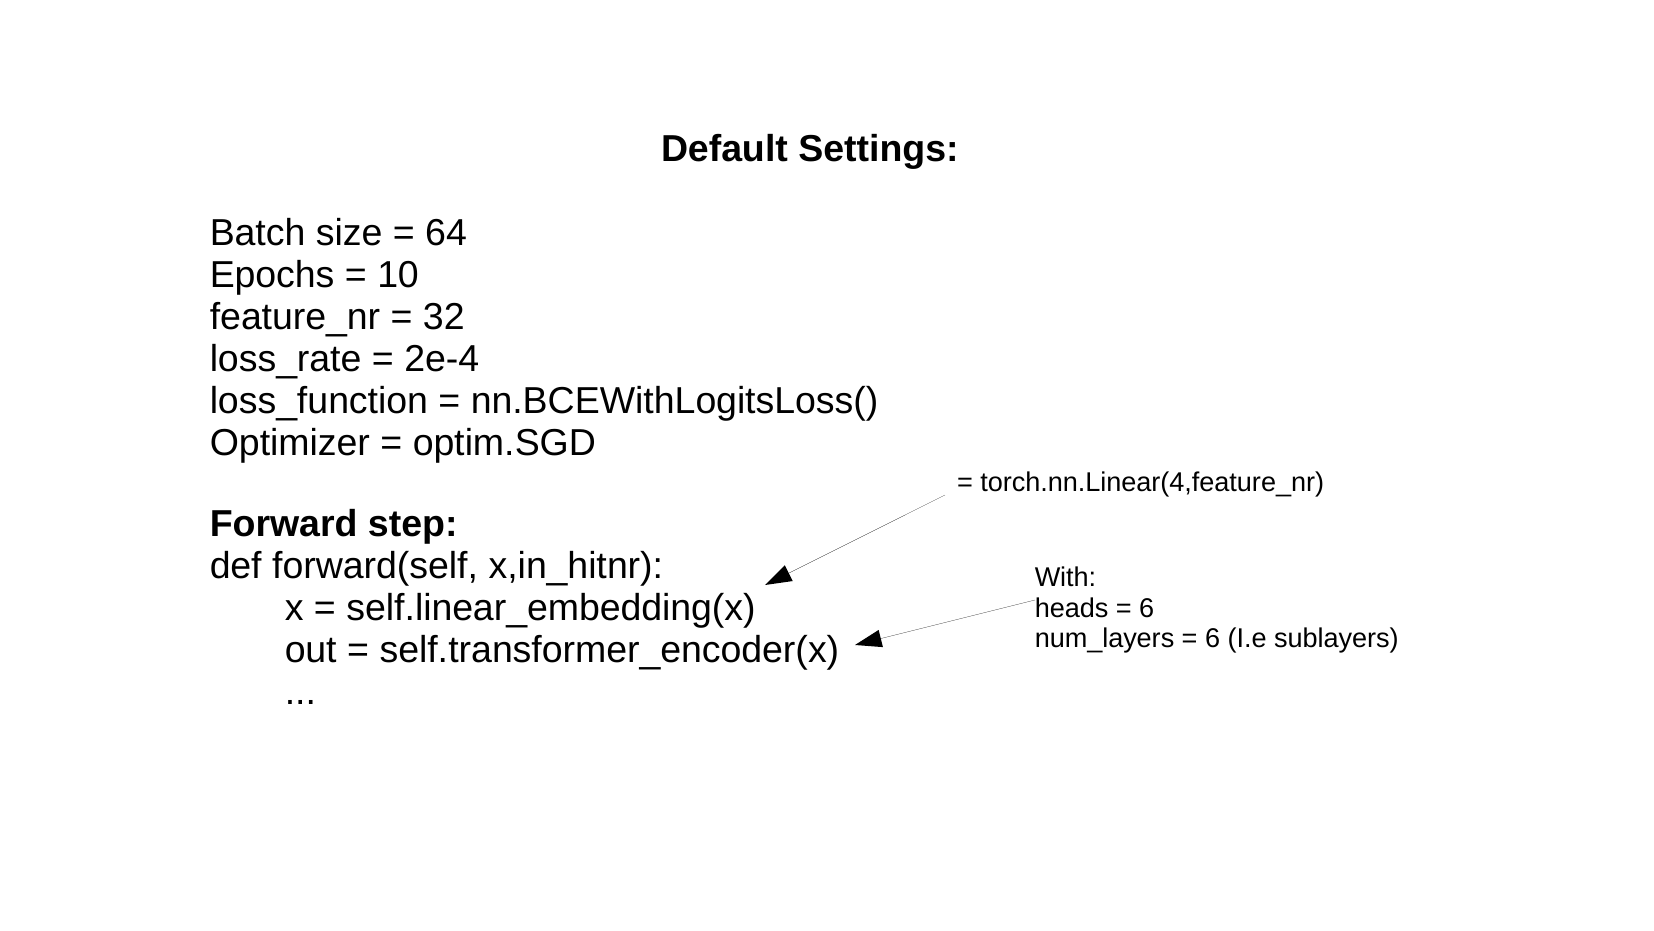

Default Settings:
Batch size = 64
Epochs = 10
feature_nr = 32
loss_rate = 2e-4
loss_function = nn.BCEWithLogitsLoss()
Optimizer = optim.SGD
= torch.nn.Linear(4,feature_nr)
Forward step:
def forward(self, x,in_hitnr):
	x = self.linear_embedding(x)
	out = self.transformer_encoder(x)
	...
With:
heads = 6
num_layers = 6 (I.e sublayers)